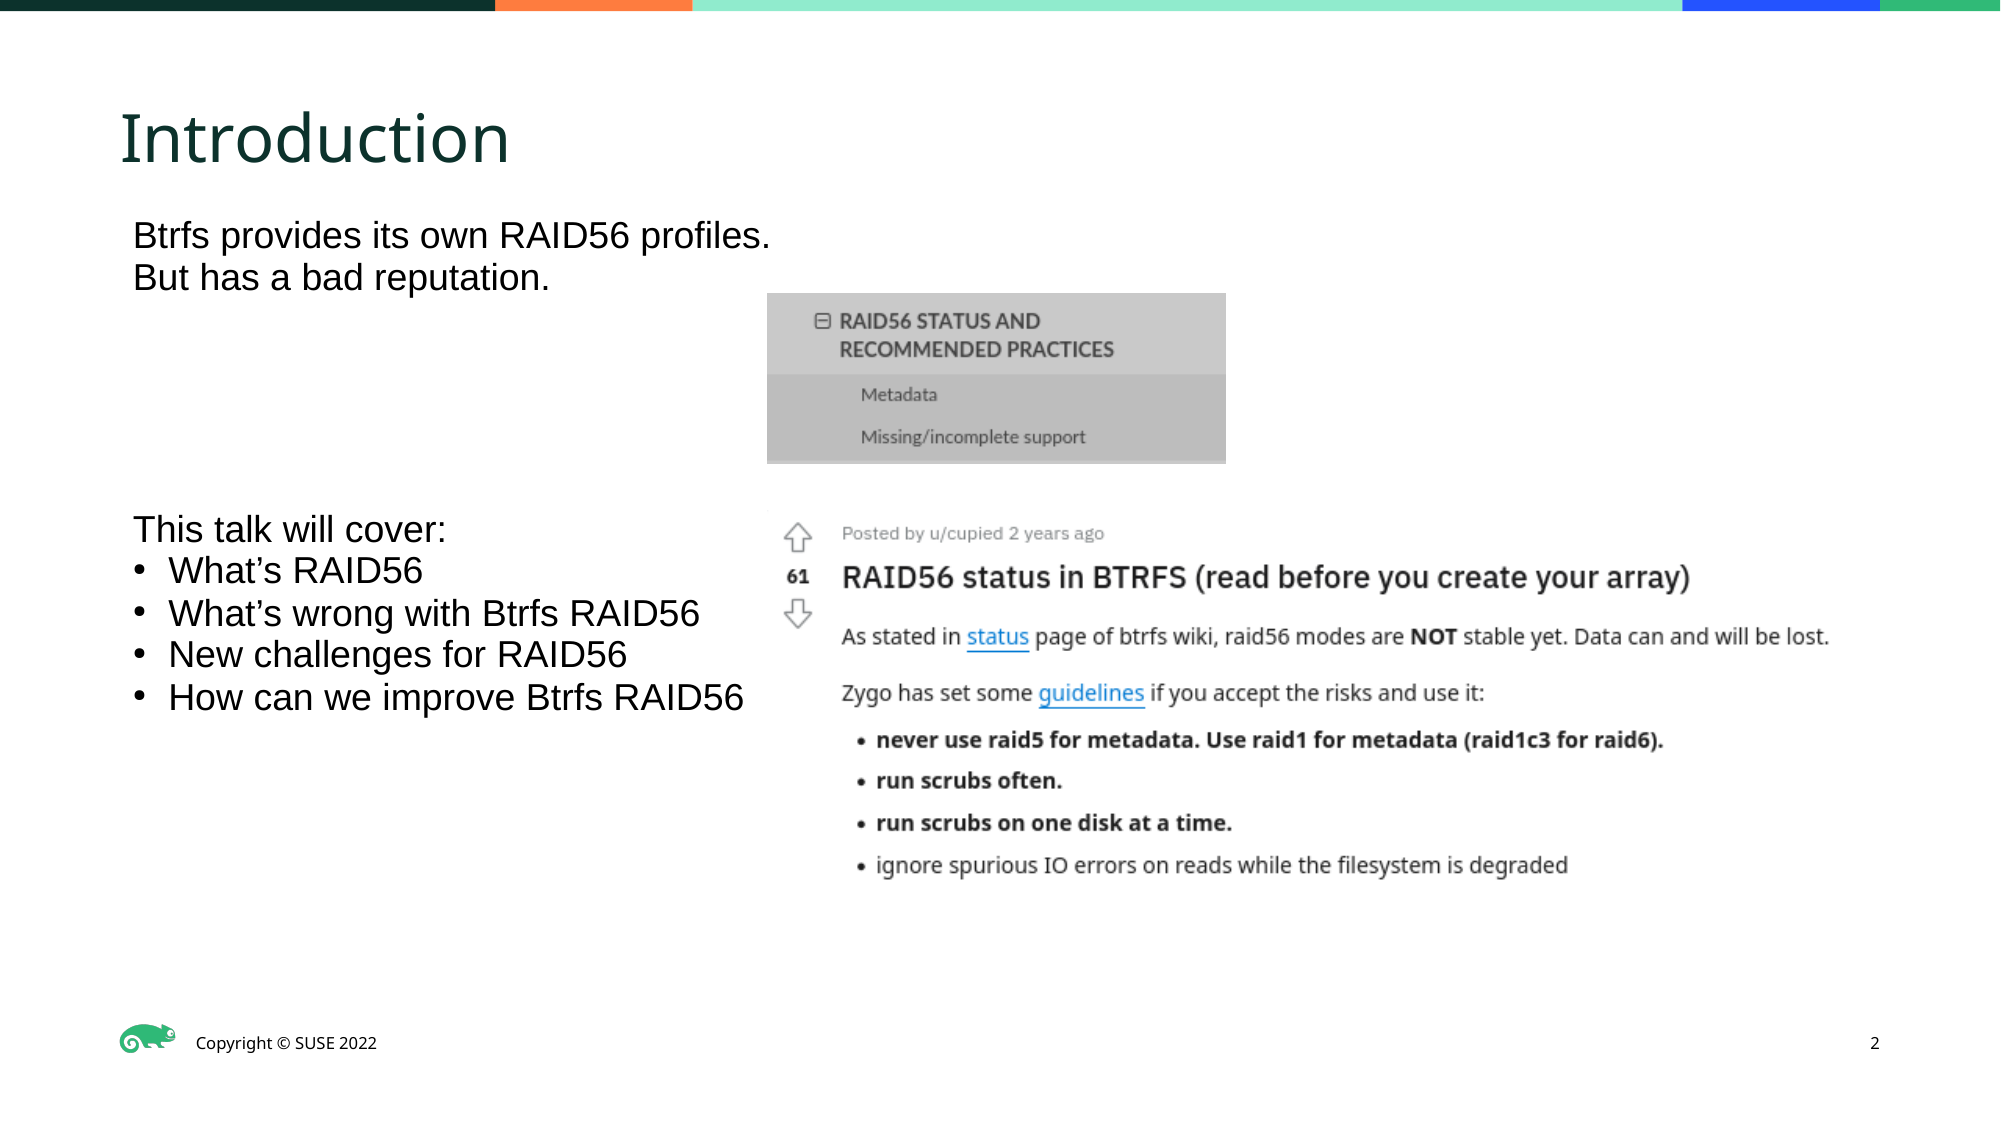

# Introduction
Btrfs provides its own RAID56 profiles.
But has a bad reputation.
This talk will cover:
What’s RAID56
What’s wrong with Btrfs RAID56
New challenges for RAID56
How can we improve Btrfs RAID56
2